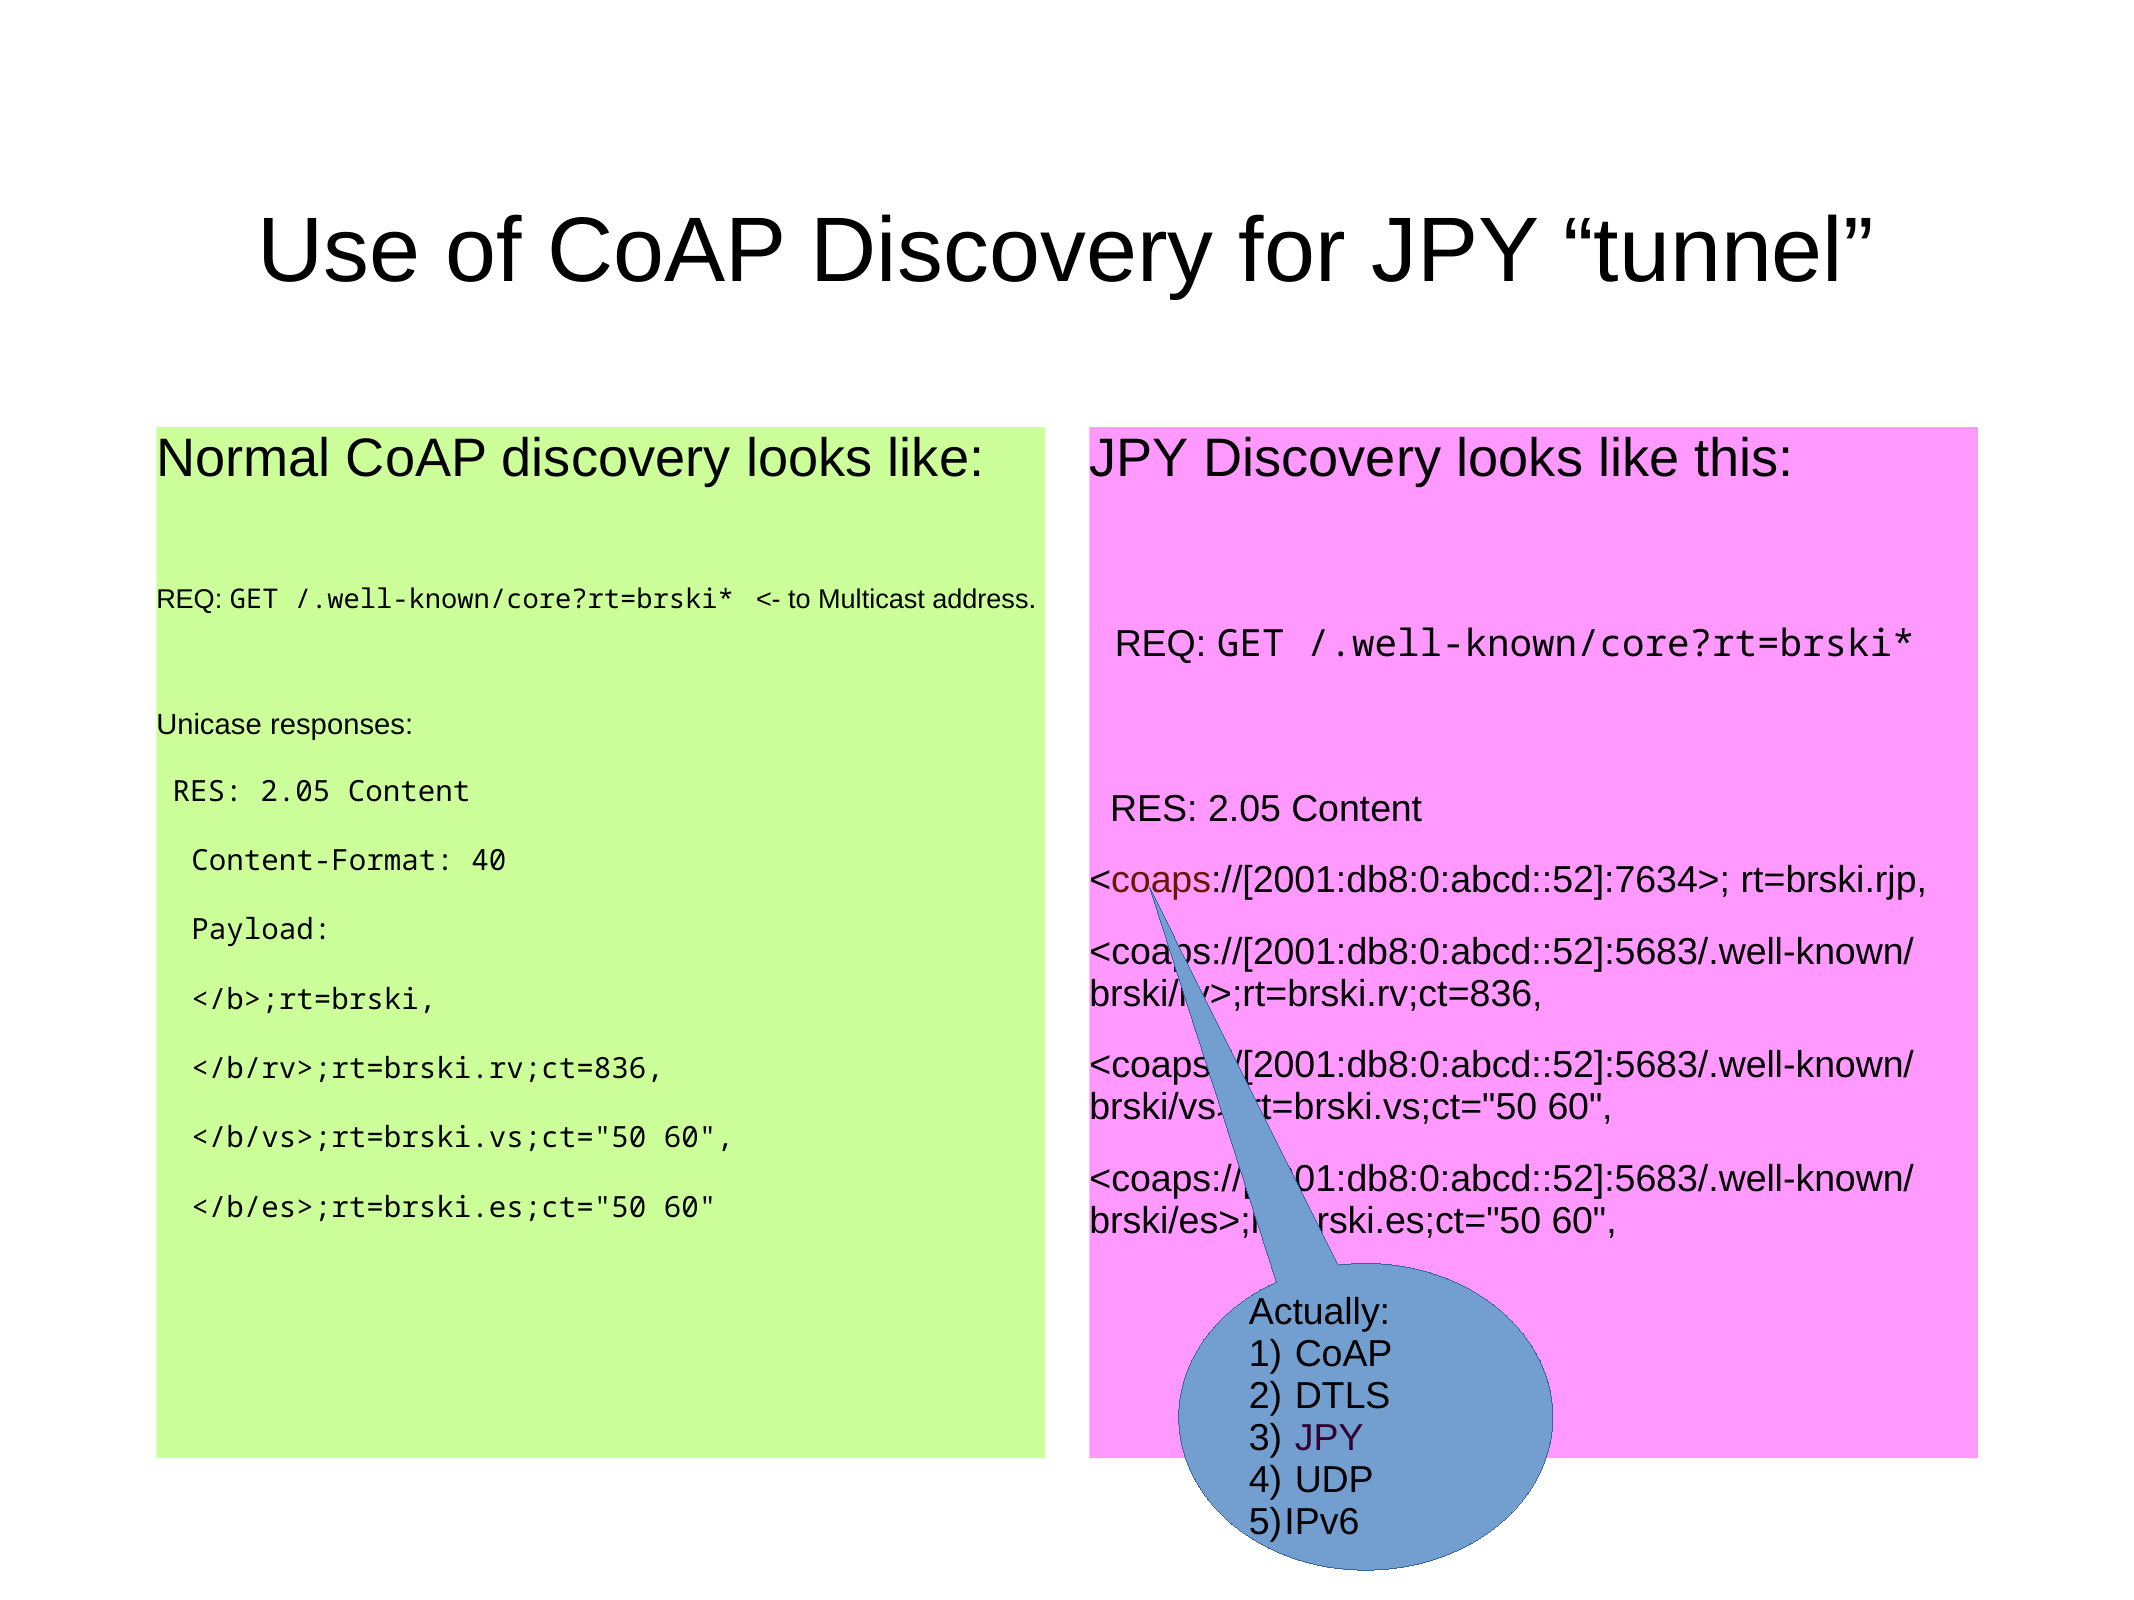

# Use of CoAP Discovery for JPY “tunnel”
Normal CoAP discovery looks like:
REQ: GET /.well-known/core?rt=brski* <- to Multicast address.
Unicase responses:
 RES: 2.05 Content
 Content-Format: 40
 Payload:
 </b>;rt=brski,
 </b/rv>;rt=brski.rv;ct=836,
 </b/vs>;rt=brski.vs;ct="50 60",
 </b/es>;rt=brski.es;ct="50 60"
JPY Discovery looks like this:
 REQ: GET /.well-known/core?rt=brski*
 RES: 2.05 Content
<coaps://[2001:db8:0:abcd::52]:7634>; rt=brski.rjp,
<coaps://[2001:db8:0:abcd::52]:5683/.well-known/brski/rv>;rt=brski.rv;ct=836,
<coaps://[2001:db8:0:abcd::52]:5683/.well-known/brski/vs>;rt=brski.vs;ct="50 60",
<coaps://[2001:db8:0:abcd::52]:5683/.well-known/brski/es>;rt=brski.es;ct="50 60",
Actually:
 CoAP
 DTLS
 JPY
 UDP
IPv6